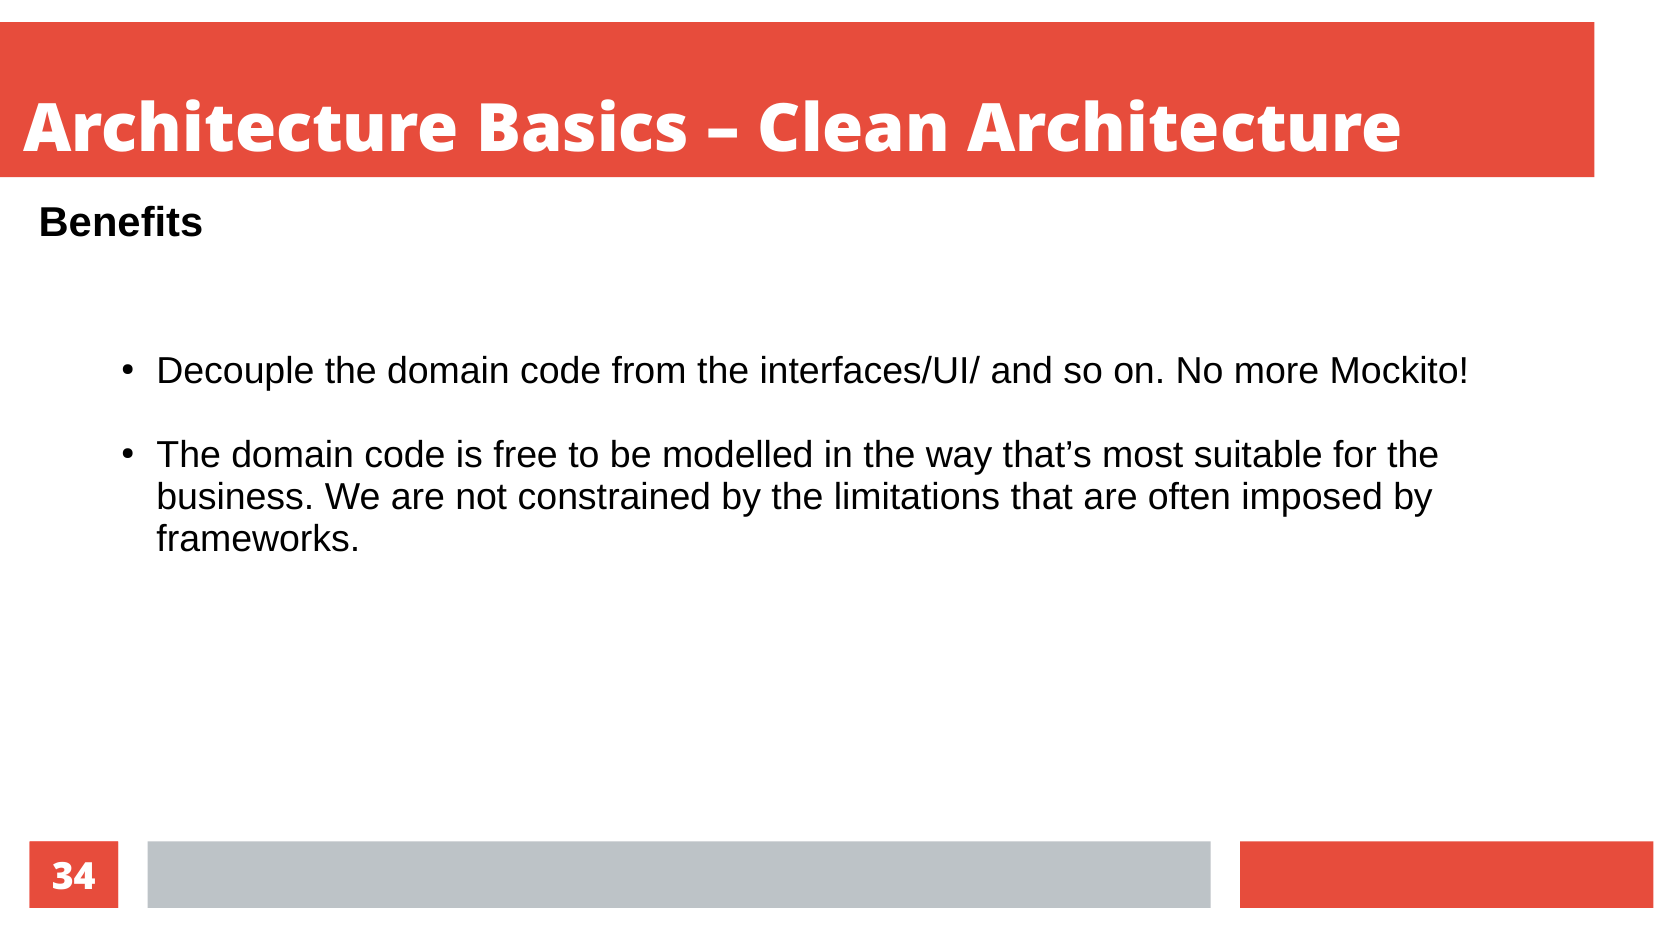

# Architecture Basics – Clean Architecture
Benefits
Decouple the domain code from the interfaces/UI/ and so on. No more Mockito!
The domain code is free to be modelled in the way that’s most suitable for the business. We are not constrained by the limitations that are often imposed by
frameworks.
34